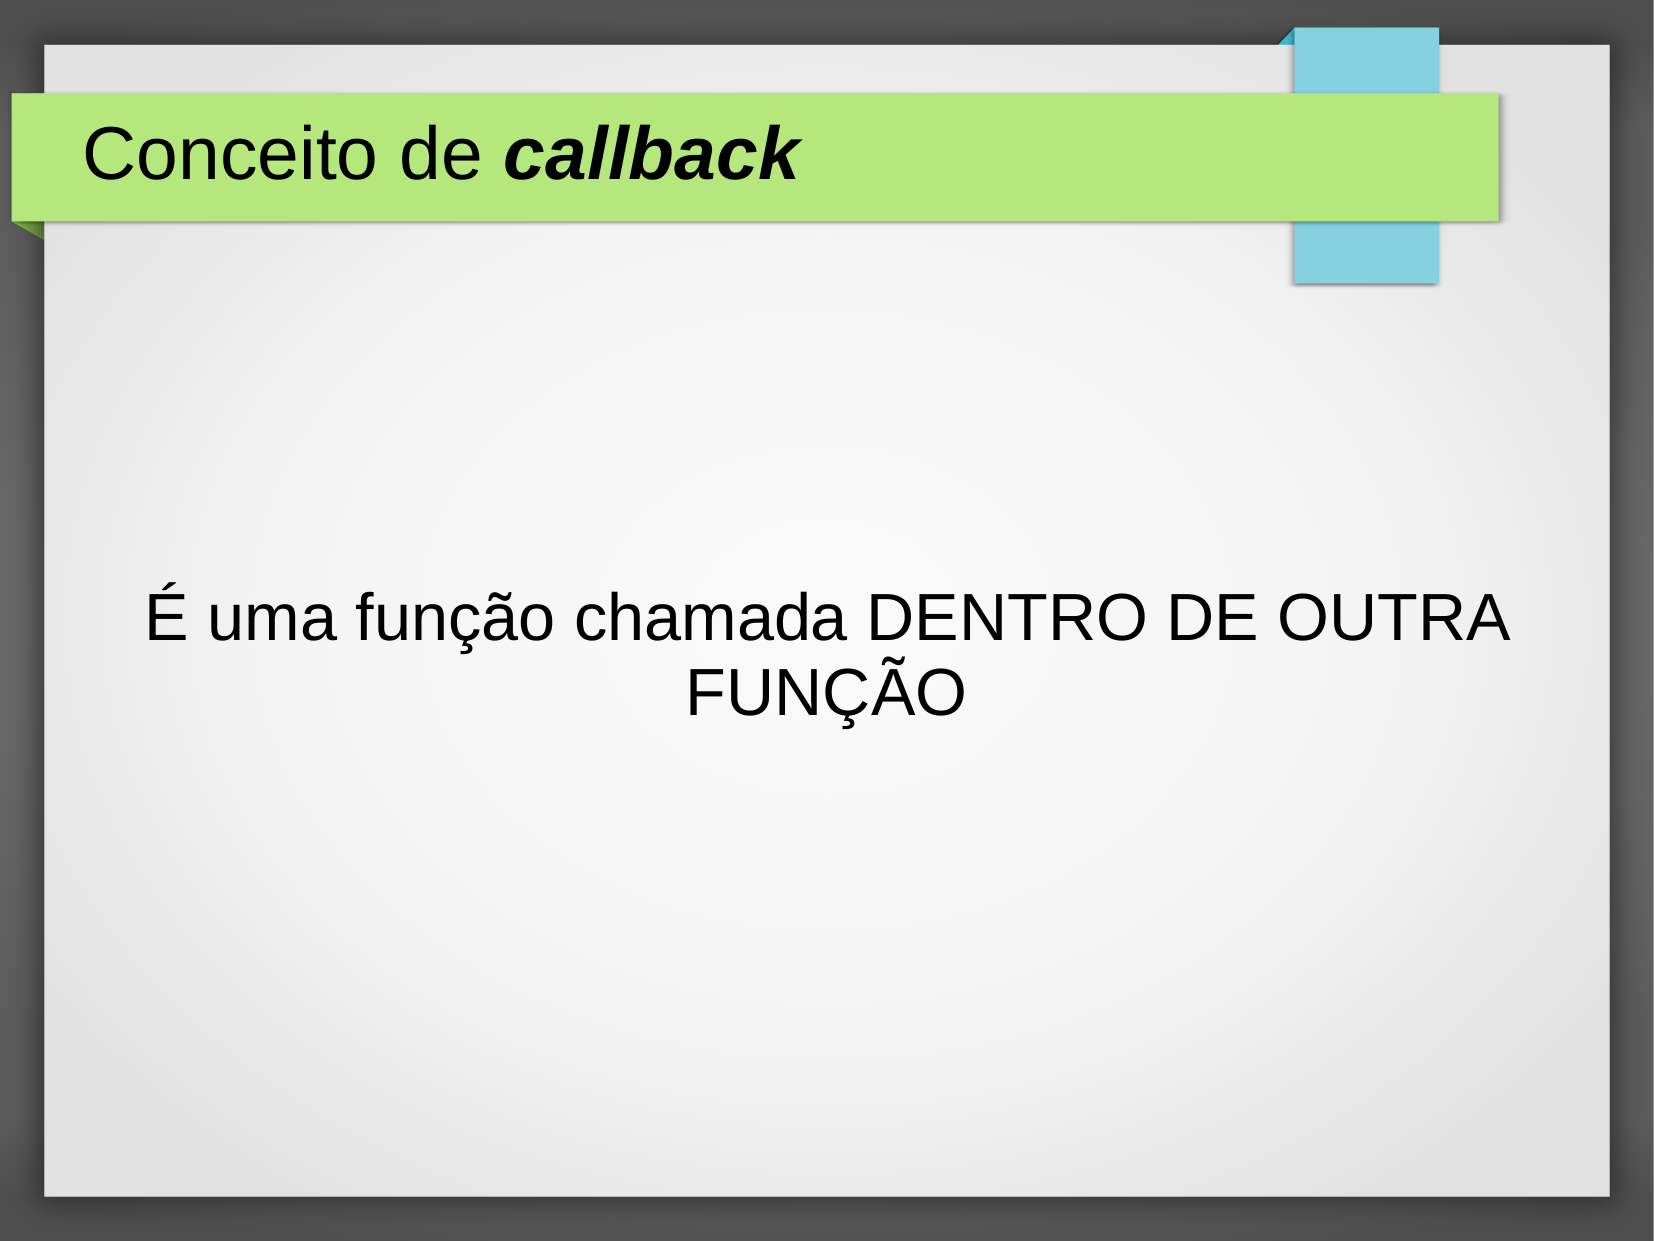

# Conceito de callback
É uma função chamada DENTRO DE OUTRA FUNÇÃO